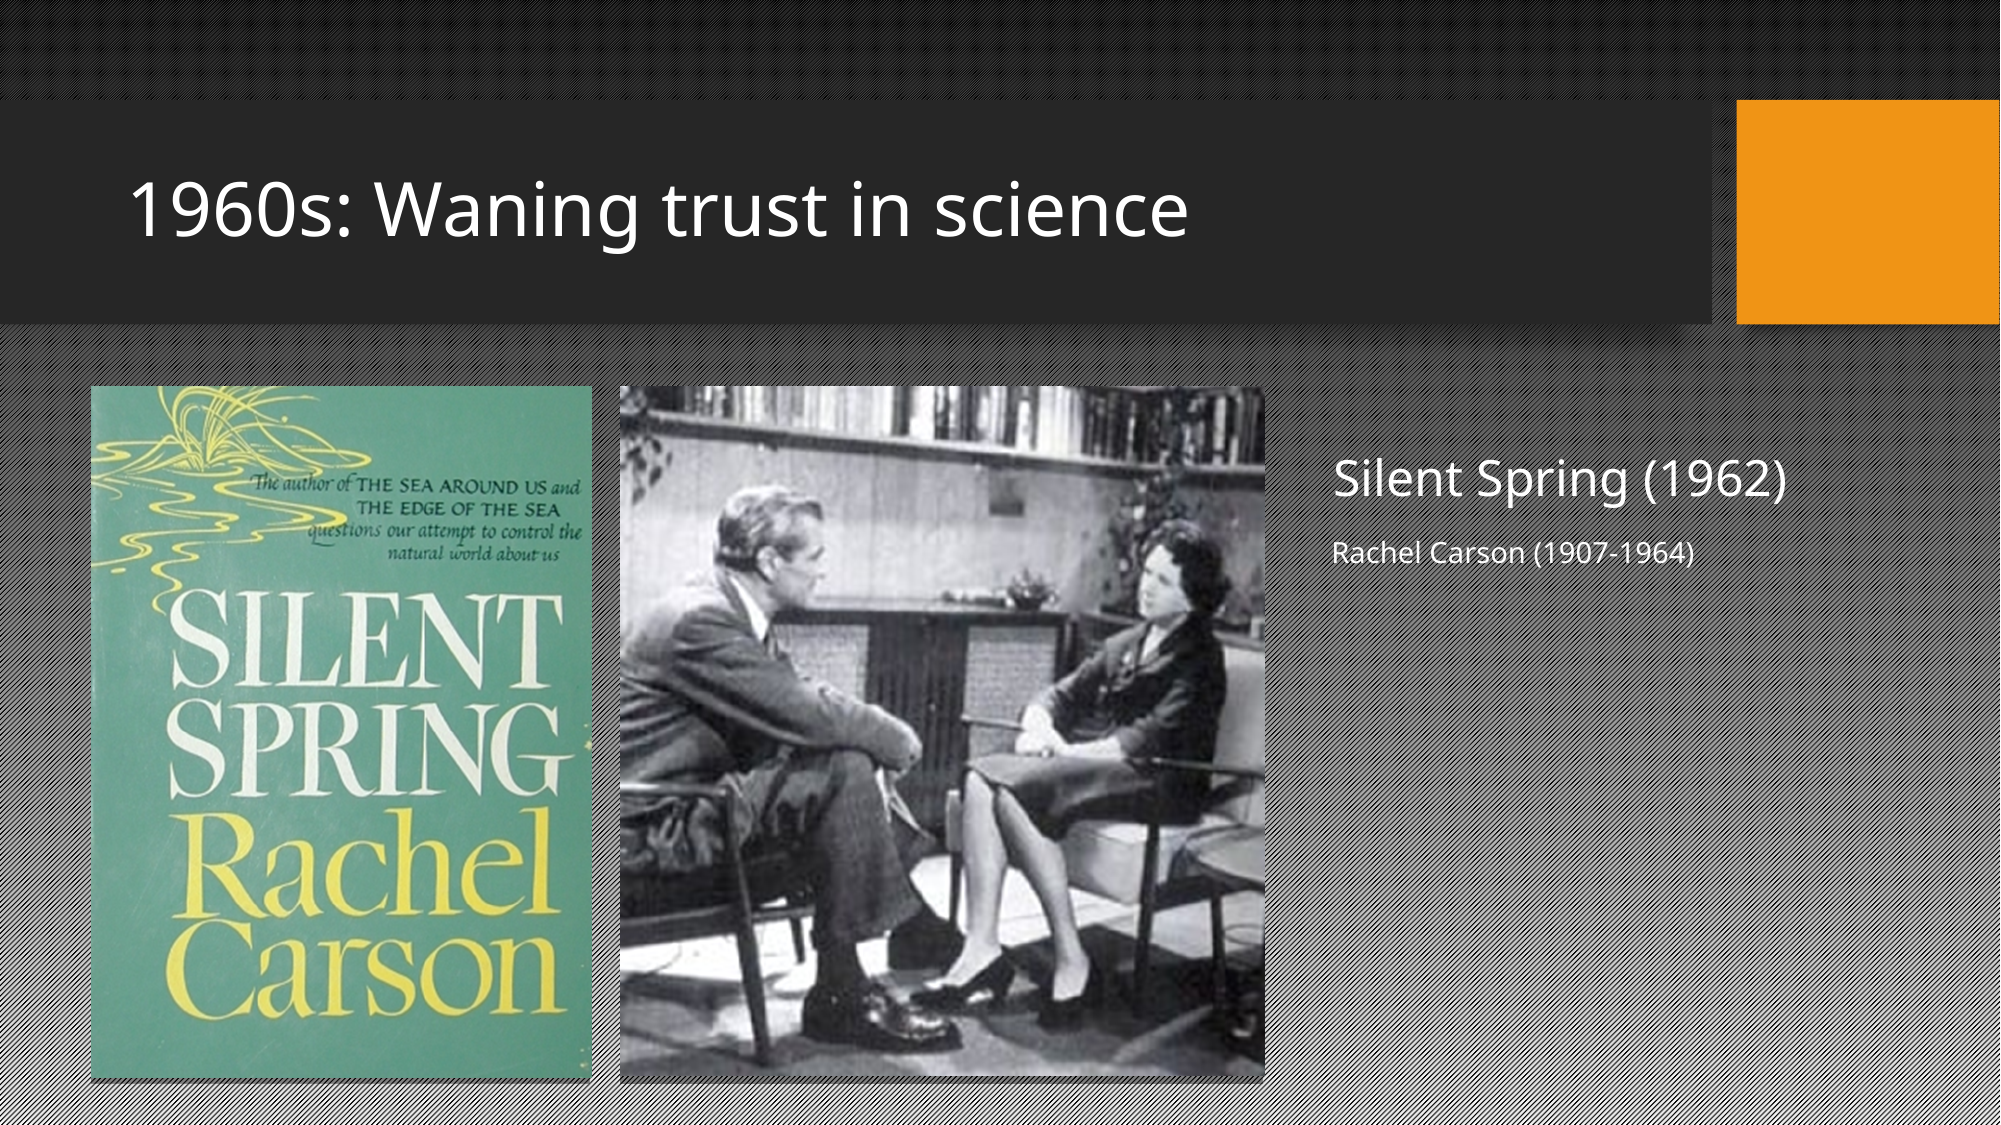

# 1960s: Waning trust in science
Silent Spring (1962)
Rachel Carson (1907-1964)